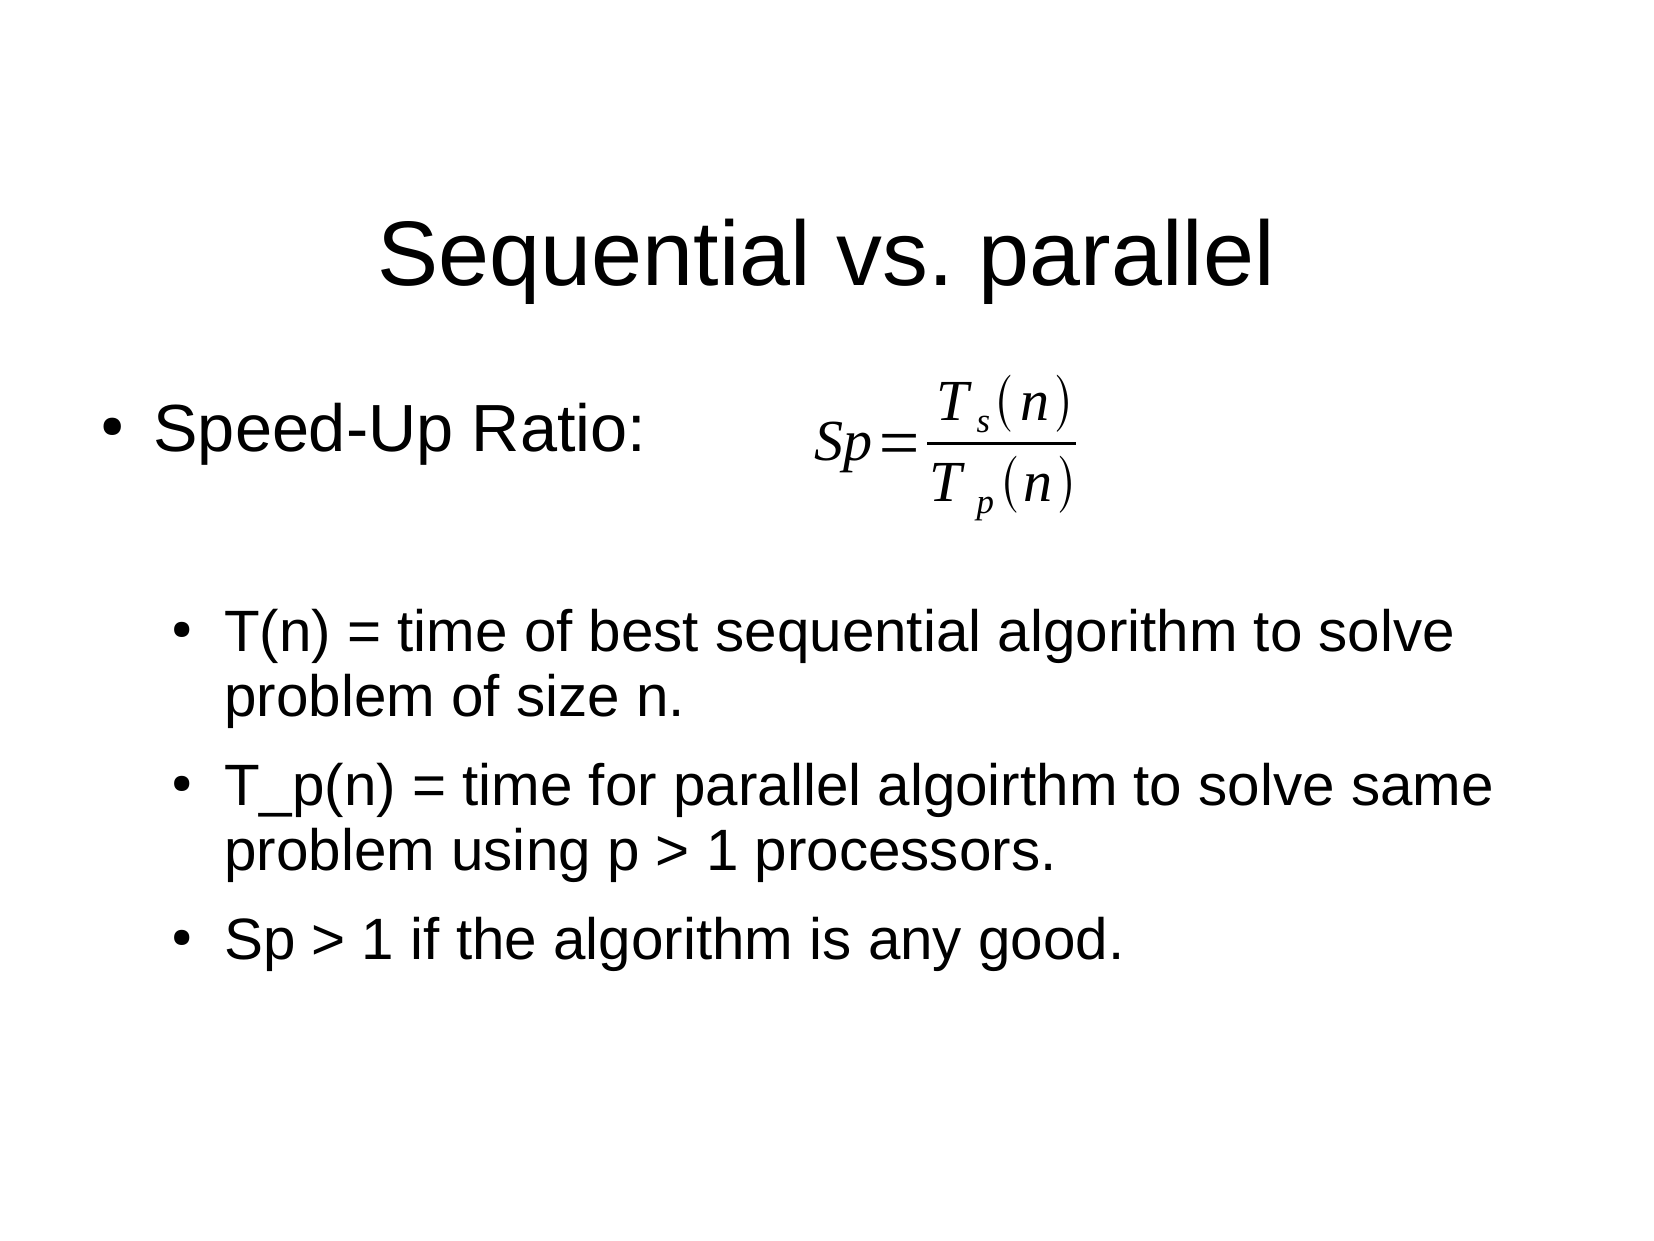

# Sequential vs. parallel
Speed-Up Ratio:
T(n) = time of best sequential algorithm to solve problem of size n.
T_p(n) = time for parallel algoirthm to solve same problem using p > 1 processors.
Sp > 1 if the algorithm is any good.